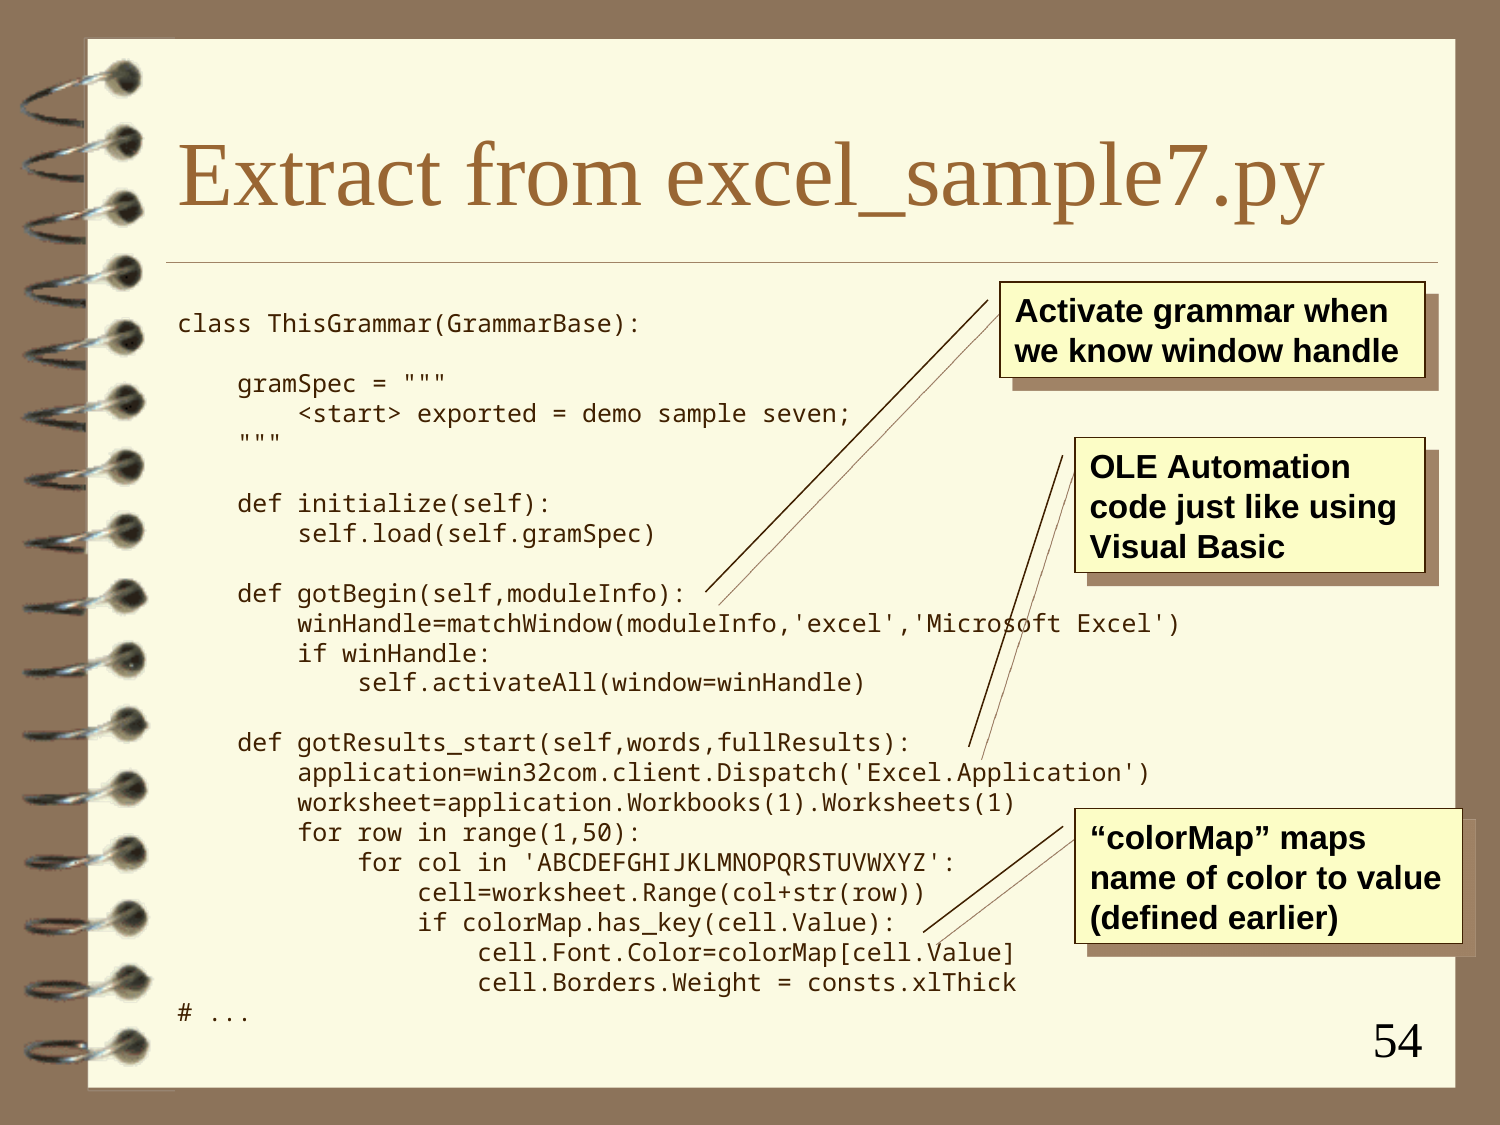

# Extract from excel_sample7.py
Activate grammar when we know window handle
class ThisGrammar(GrammarBase):
 gramSpec = """
 <start> exported = demo sample seven;
 """
 def initialize(self):
 self.load(self.gramSpec)
 def gotBegin(self,moduleInfo):
 winHandle=matchWindow(moduleInfo,'excel','Microsoft Excel')
 if winHandle:
 self.activateAll(window=winHandle)
 def gotResults_start(self,words,fullResults):
 application=win32com.client.Dispatch('Excel.Application')
 worksheet=application.Workbooks(1).Worksheets(1)
 for row in range(1,50):
 for col in 'ABCDEFGHIJKLMNOPQRSTUVWXYZ':
 cell=worksheet.Range(col+str(row))
 if colorMap.has_key(cell.Value):
 cell.Font.Color=colorMap[cell.Value]
 cell.Borders.Weight = consts.xlThick
# ...
OLE Automation code just like using Visual Basic
“colorMap” maps name of color to value (defined earlier)
54